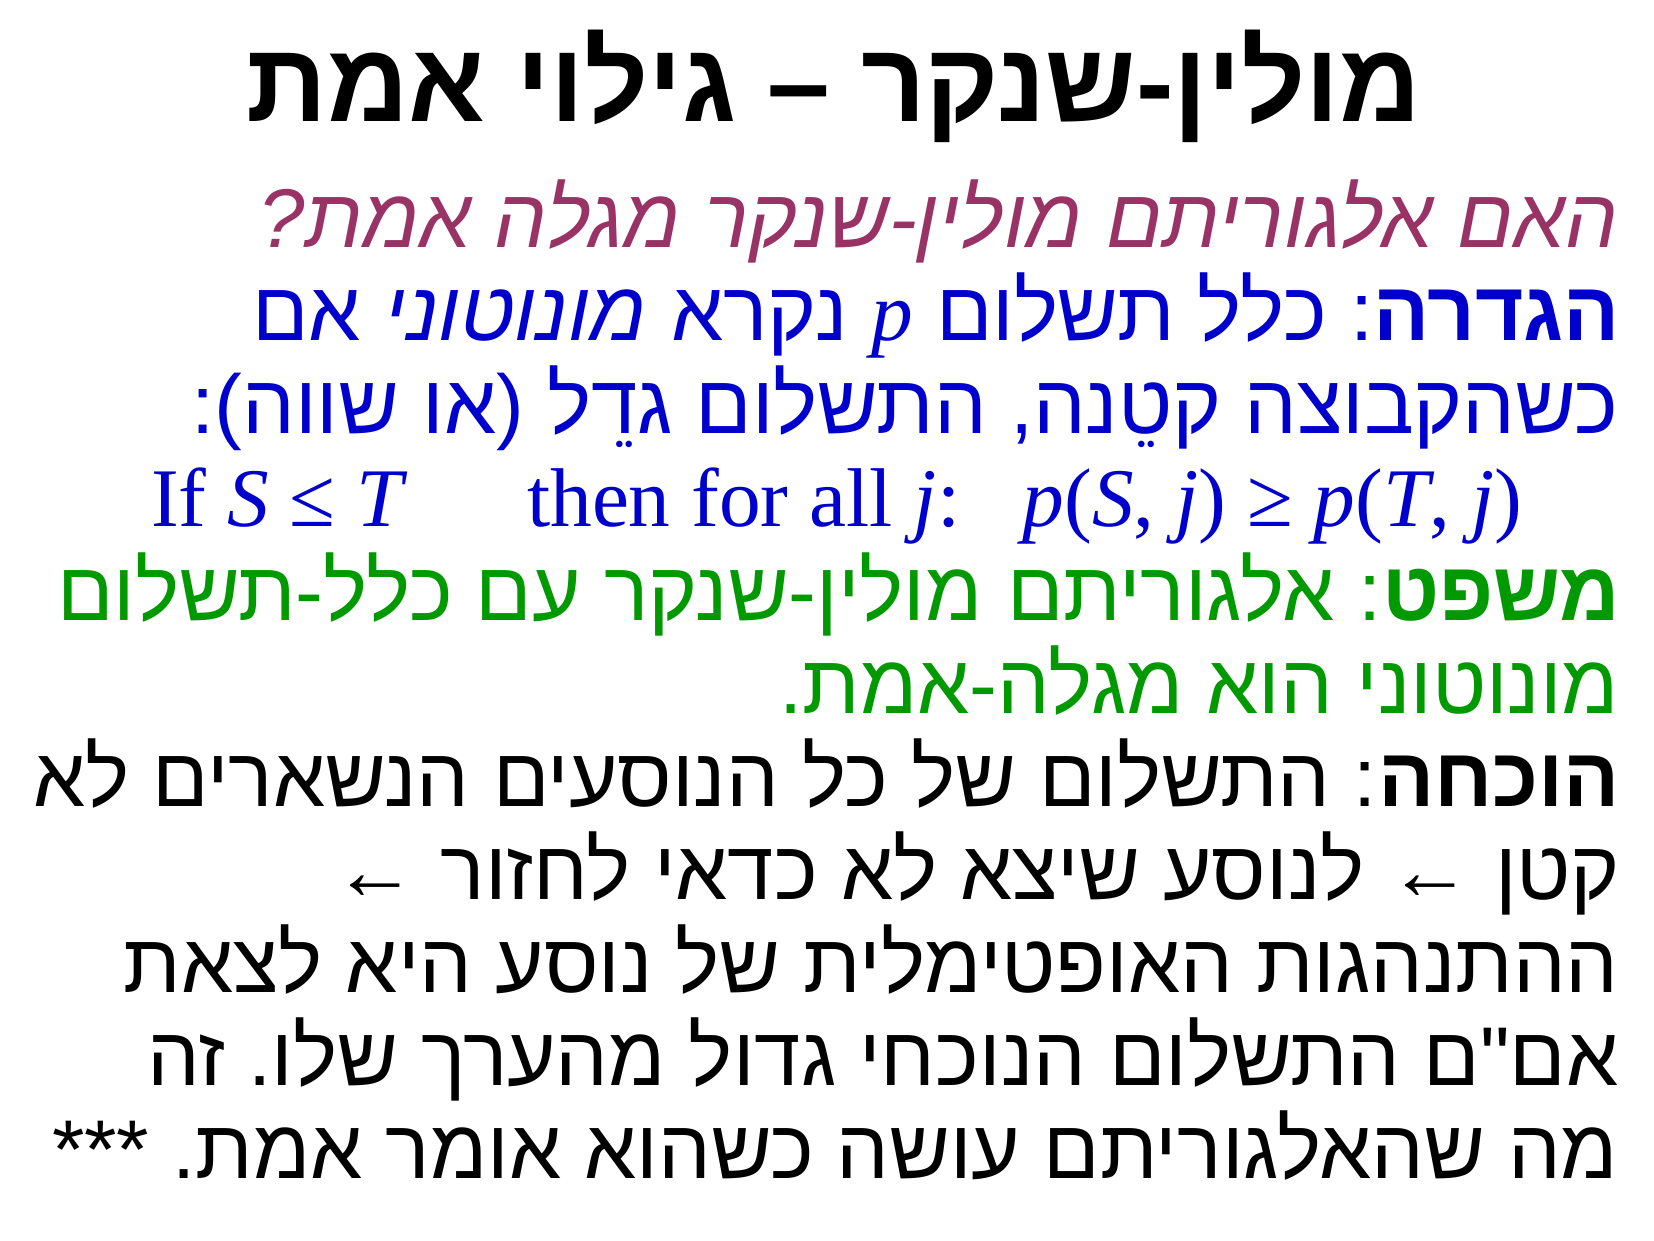

# מולין-שנקר – גילוי אמת
האם אלגוריתם מולין-שנקר מגלה אמת?
הגדרה: כלל תשלום p נקרא מונוטוני אם כשהקבוצה קטֵנה, התשלום גדֵל (או שווה):
If S ≤ T then for all j: p(S, j) ≥ p(‎T, j)
משפט: אלגוריתם מולין-שנקר עם כלל-תשלום מונוטוני הוא מגלה-אמת.
הוכחה: התשלום של כל הנוסעים הנשארים לא קטן ← לנוסע שיצא לא כדאי לחזור ← ההתנהגות האופטימלית של נוסע היא לצאת אם"ם התשלום הנוכחי גדול מהערך שלו. זה מה שהאלגוריתם עושה כשהוא אומר אמת. ***